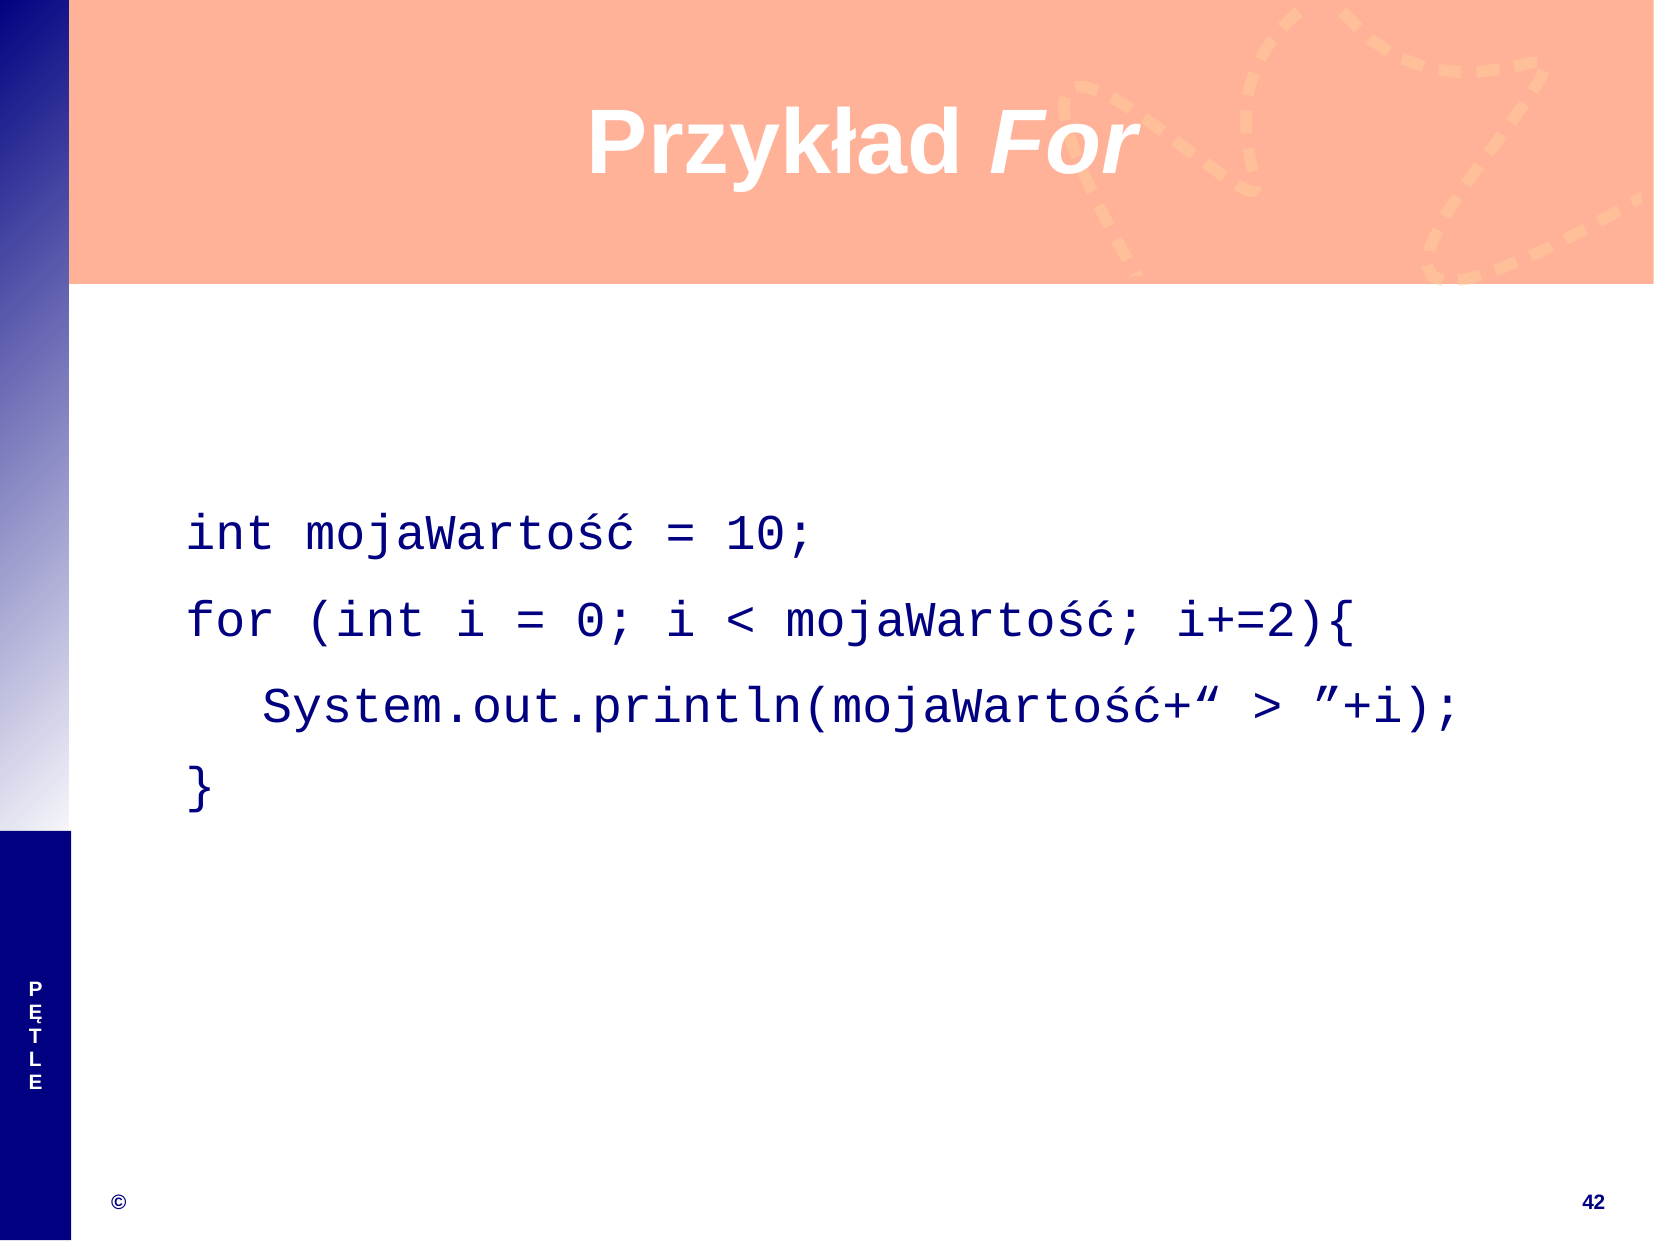

# Przykład For
int mojaWartość = 10;
for (int i = 0; i < mojaWartość; i+=2){
System.out.println(mojaWartość+“ > ”+i);
}
P
Ę
T
L
E